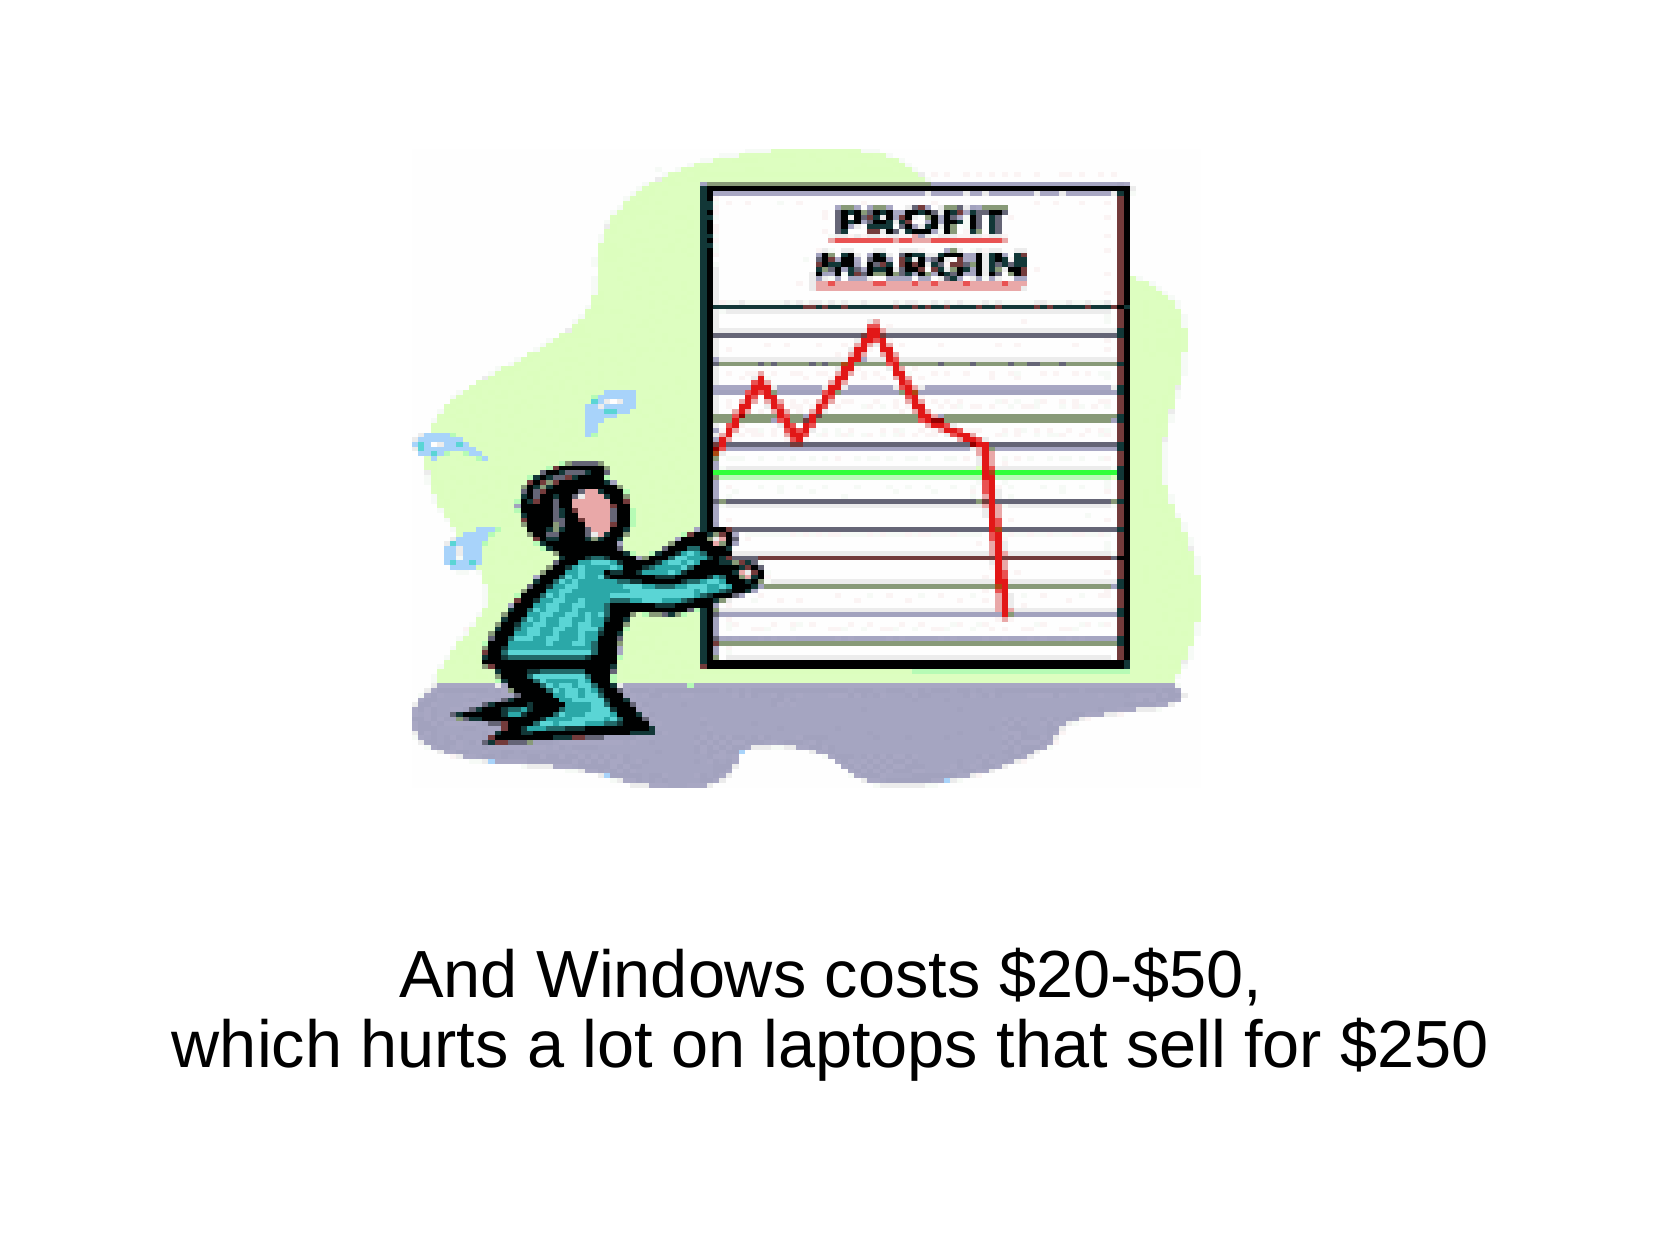

# And Windows costs $20-$50, which hurts a lot on laptops that sell for $250